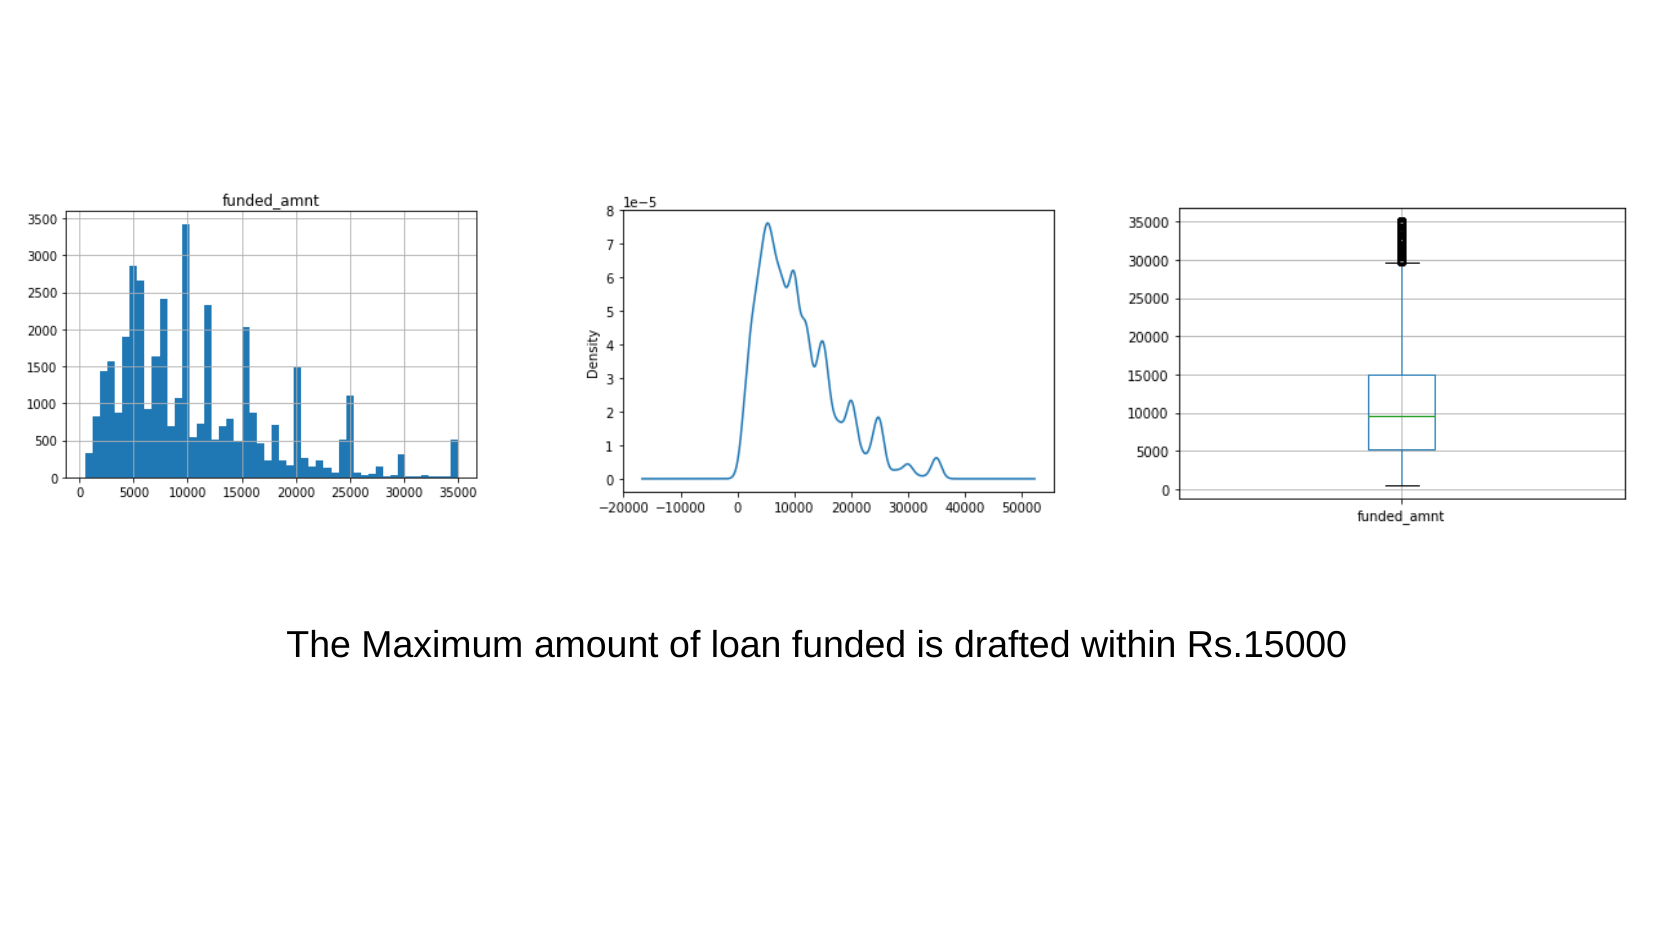

The Maximum amount of loan funded is drafted within Rs.15000